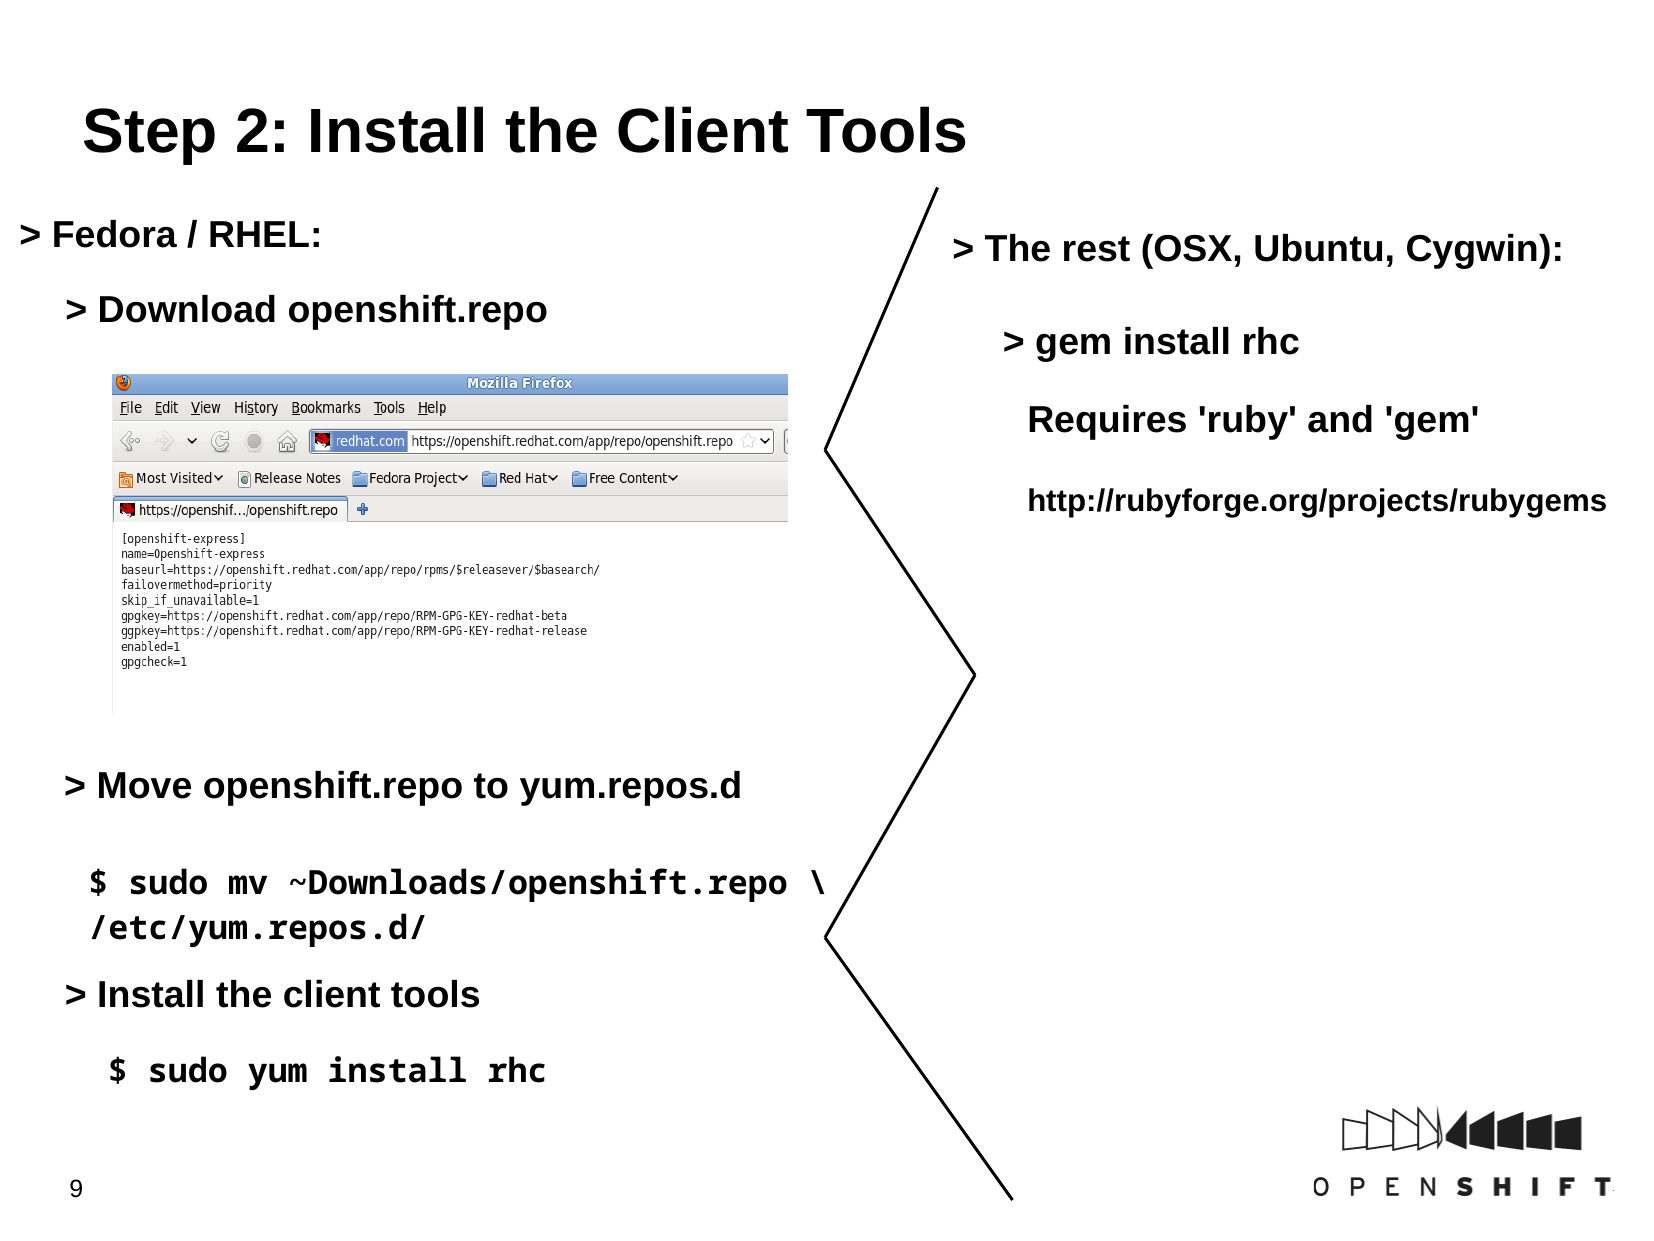

# Step 2: Install the Client Tools
> Fedora / RHEL:
> The rest (OSX, Ubuntu, Cygwin):
> Download openshift.repo
> gem install rhc
Requires 'ruby' and 'gem'
http://rubyforge.org/projects/rubygems
> Move openshift.repo to yum.repos.d
$ sudo mv ~Downloads/openshift.repo \
/etc/yum.repos.d/
> Install the client tools
$ sudo yum install rhc